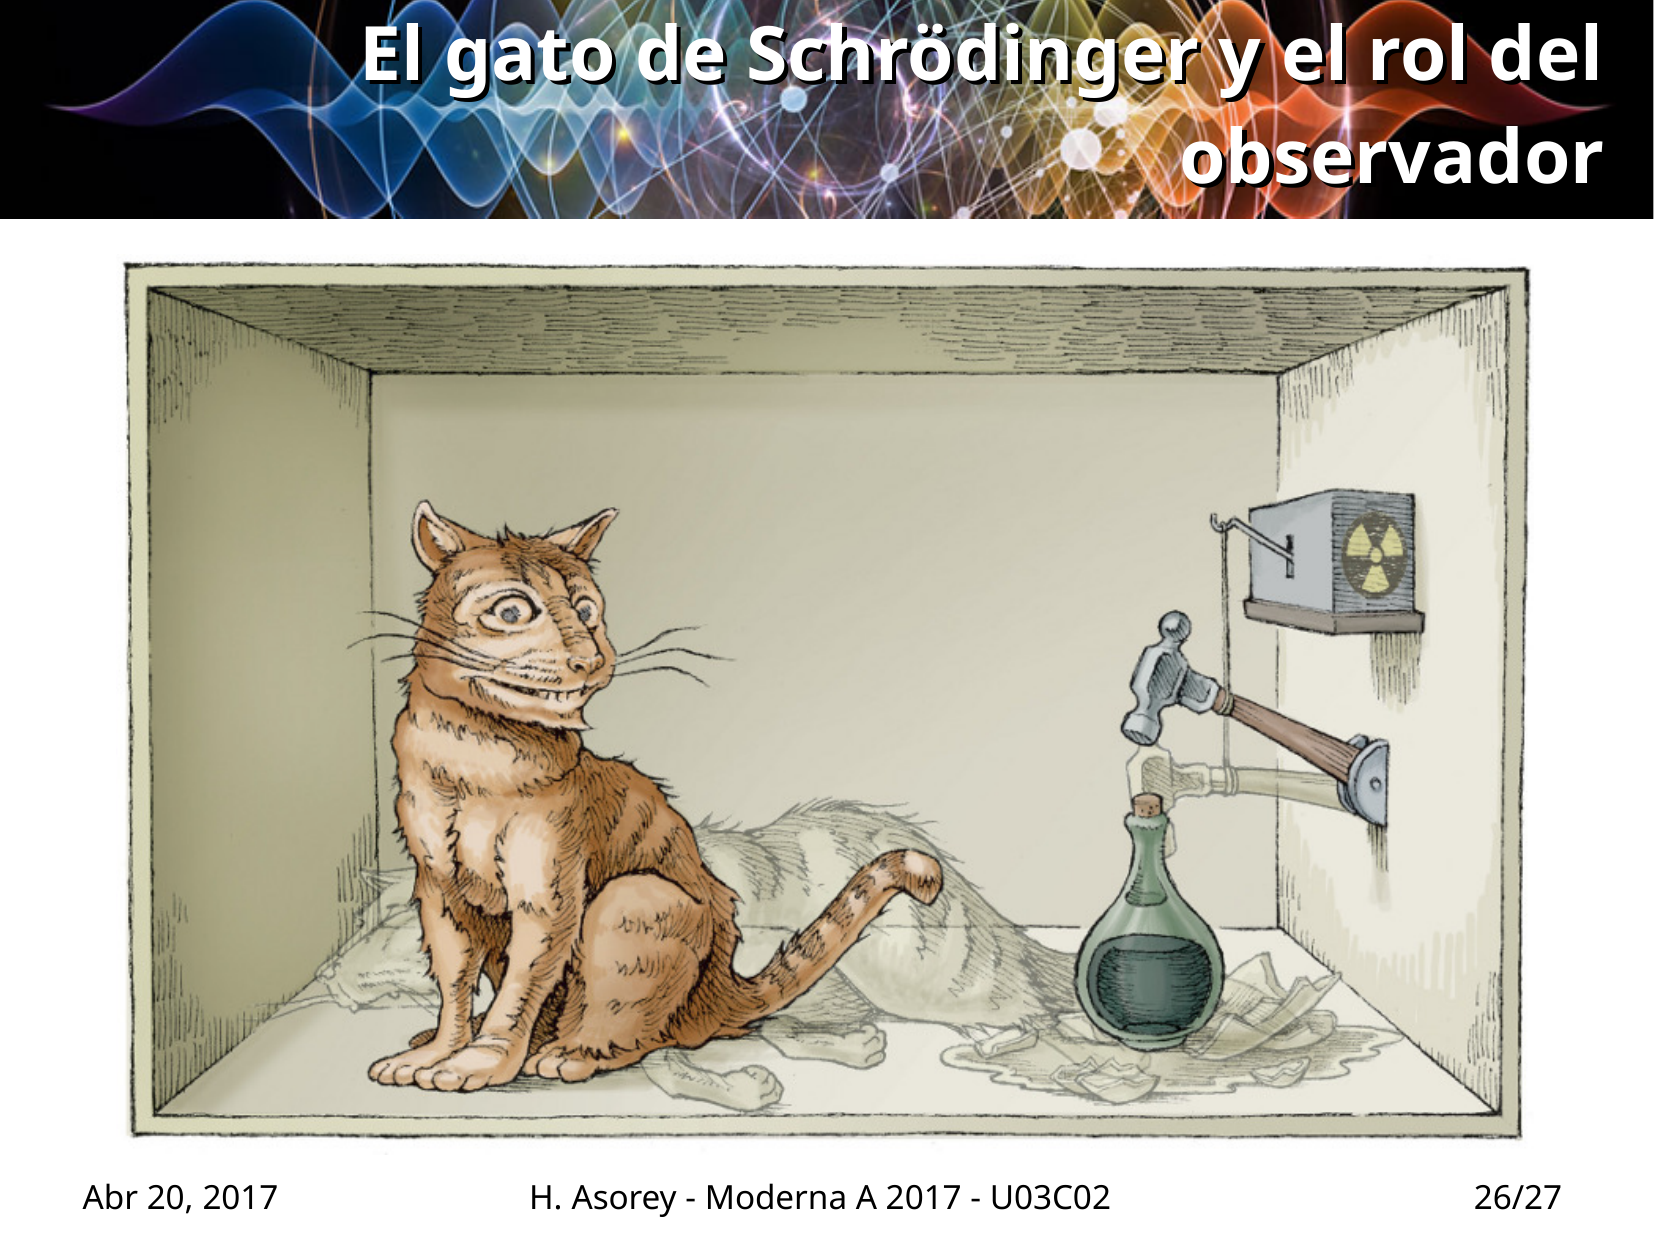

# El gato de Schrödinger y el rol del observador
Abr 20, 2017
H. Asorey - Moderna A 2017 - U03C02
26